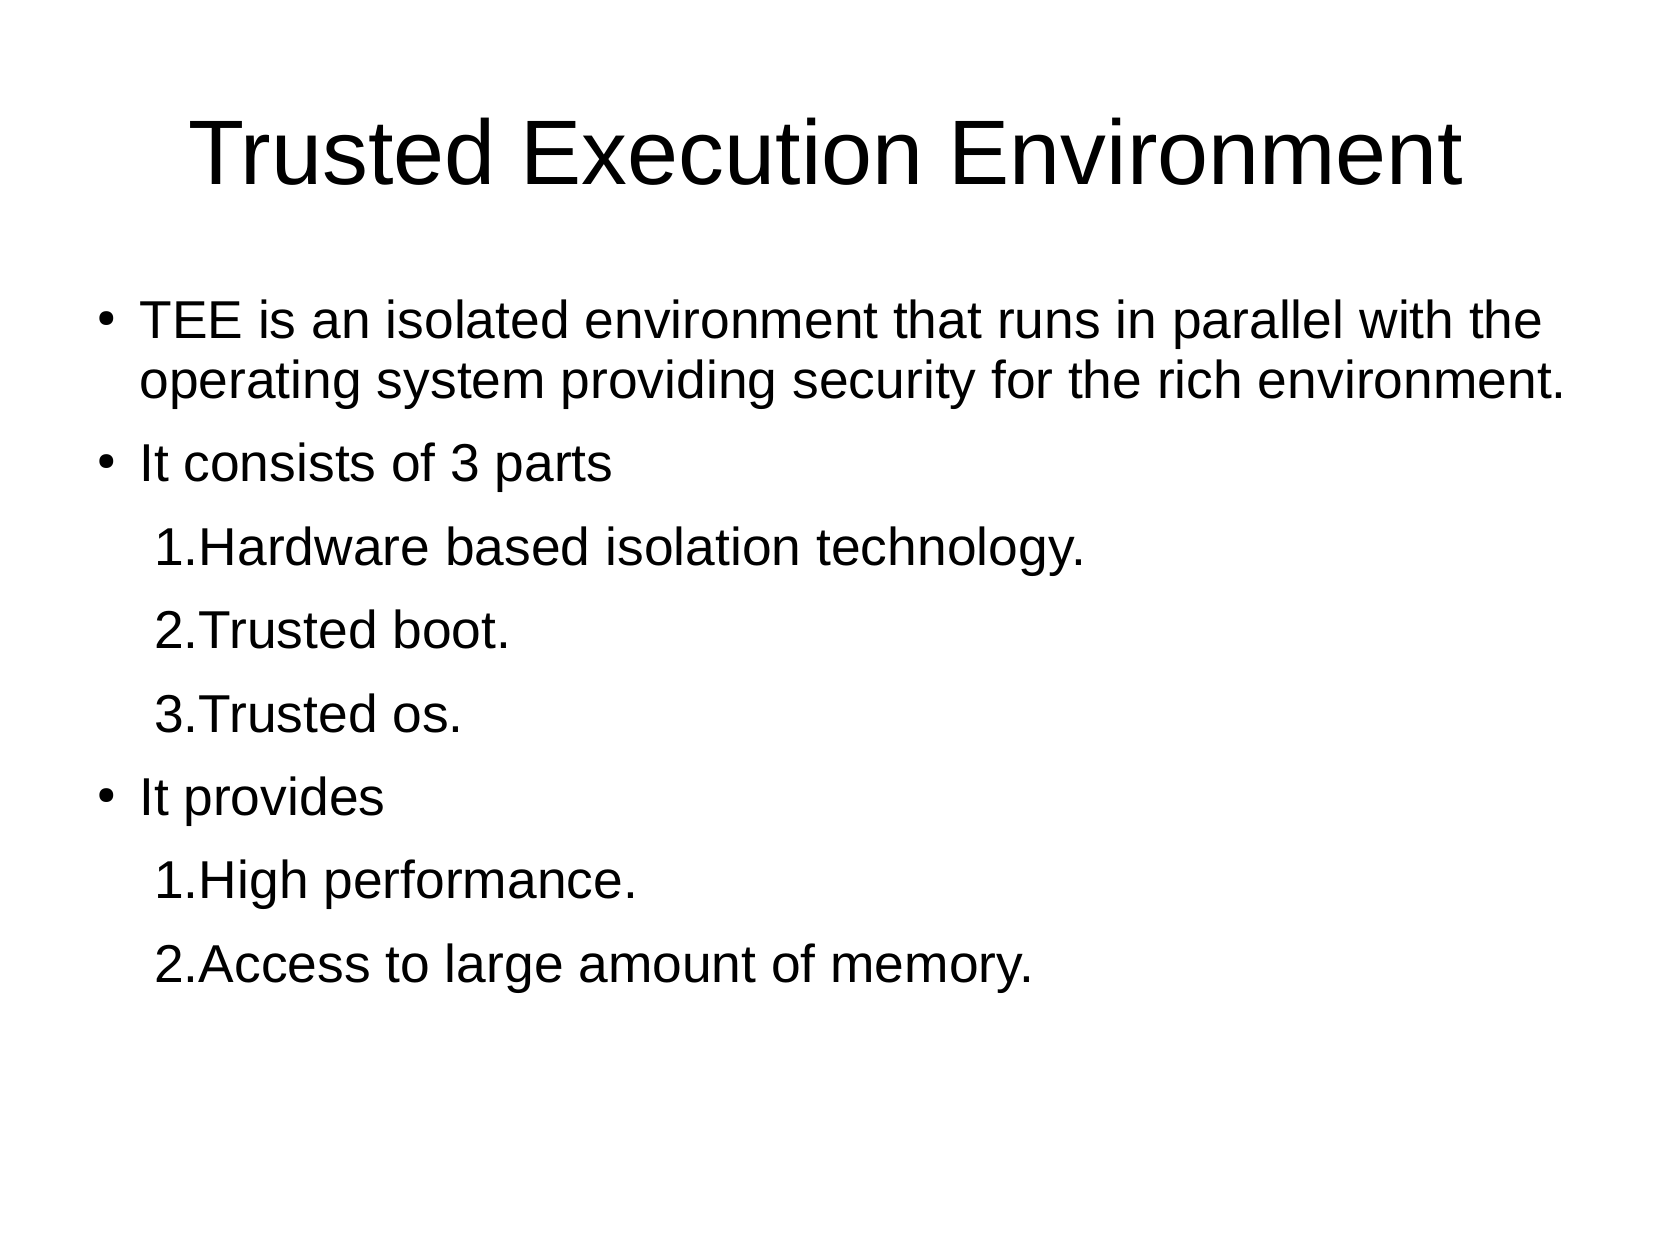

# Trusted Execution Environment
TEE is an isolated environment that runs in parallel with the operating system providing security for the rich environment.
It consists of 3 parts
 1.Hardware based isolation technology.
 2.Trusted boot.
 3.Trusted os.
It provides
 1.High performance.
 2.Access to large amount of memory.